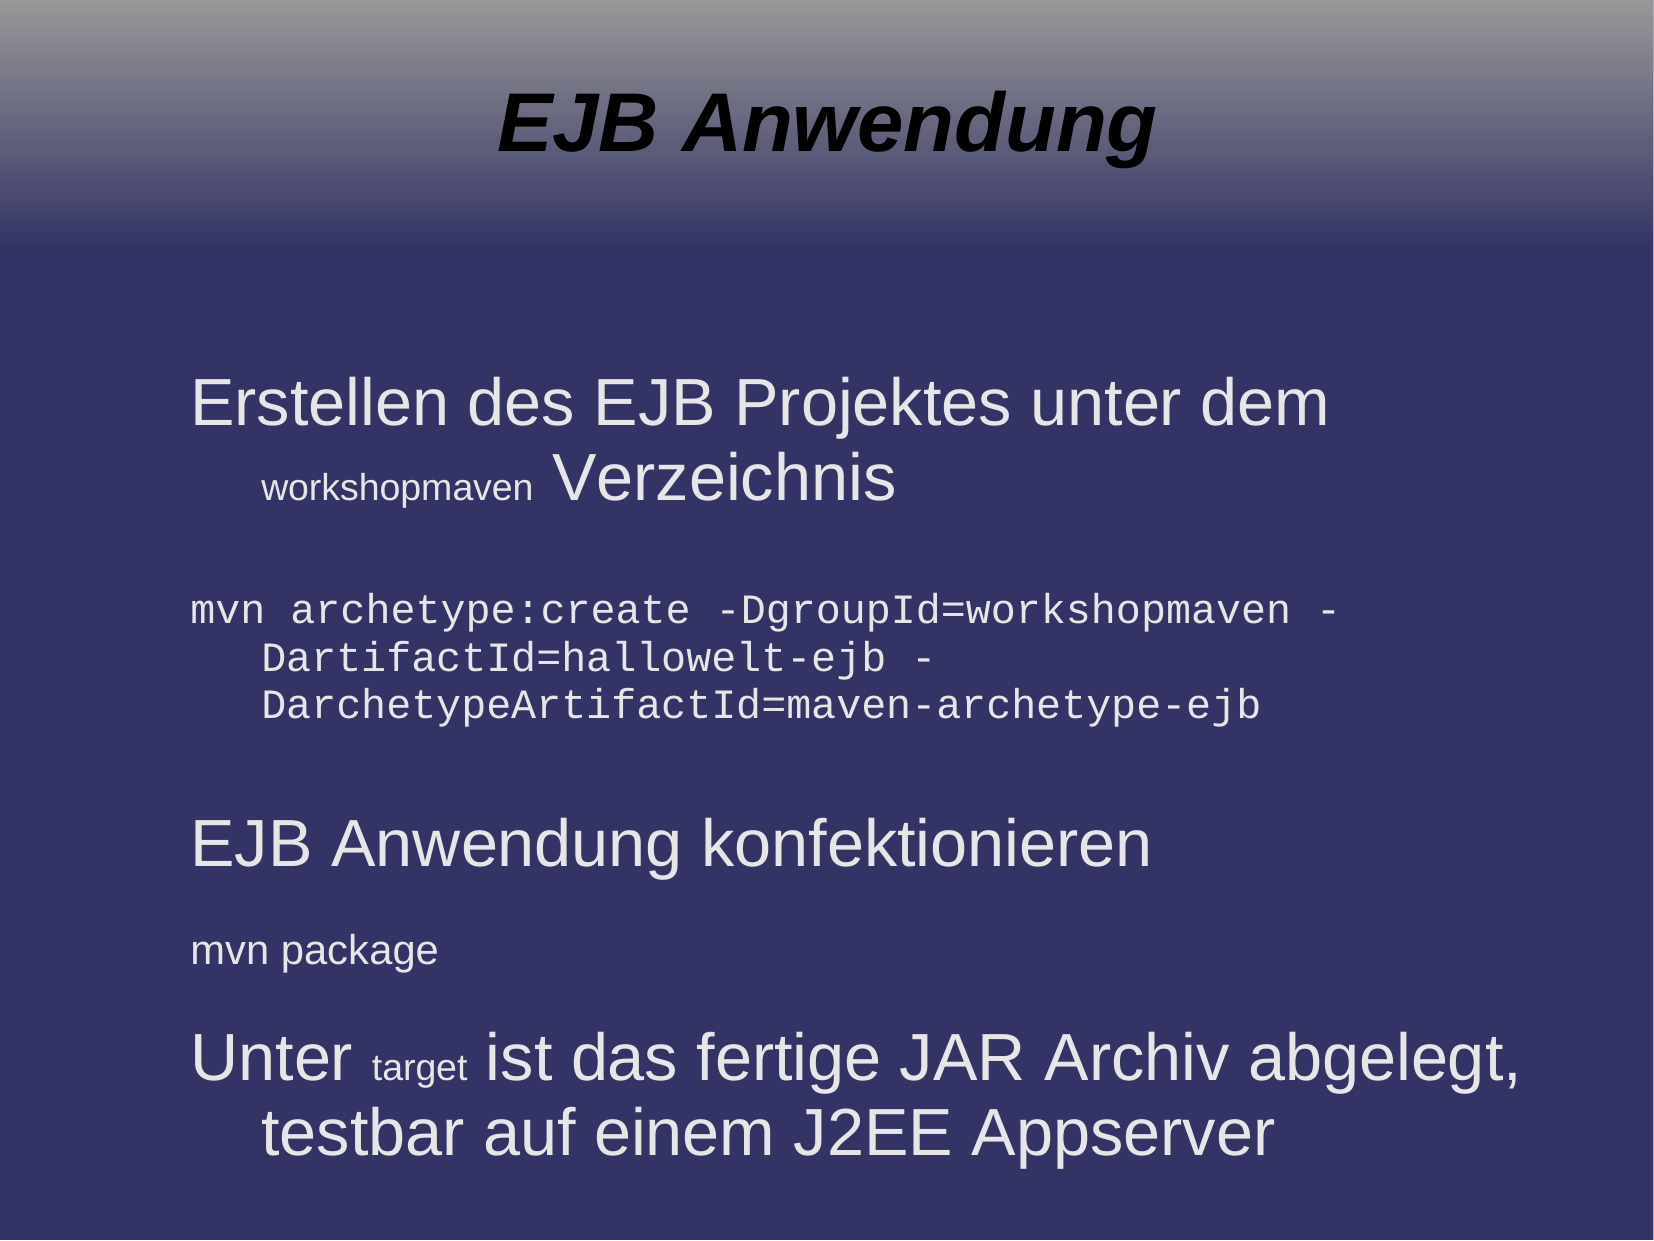

# EJB Anwendung
Erstellen des EJB Projektes unter dem
workshopmaven Verzeichnis
mvn archetype:create -DgroupId=workshopmaven -DartifactId=hallowelt-ejb -DarchetypeArtifactId=maven-archetype-ejb
EJB Anwendung konfektionieren
mvn package
Unter target ist das fertige JAR Archiv abgelegt, testbar auf einem J2EE Appserver